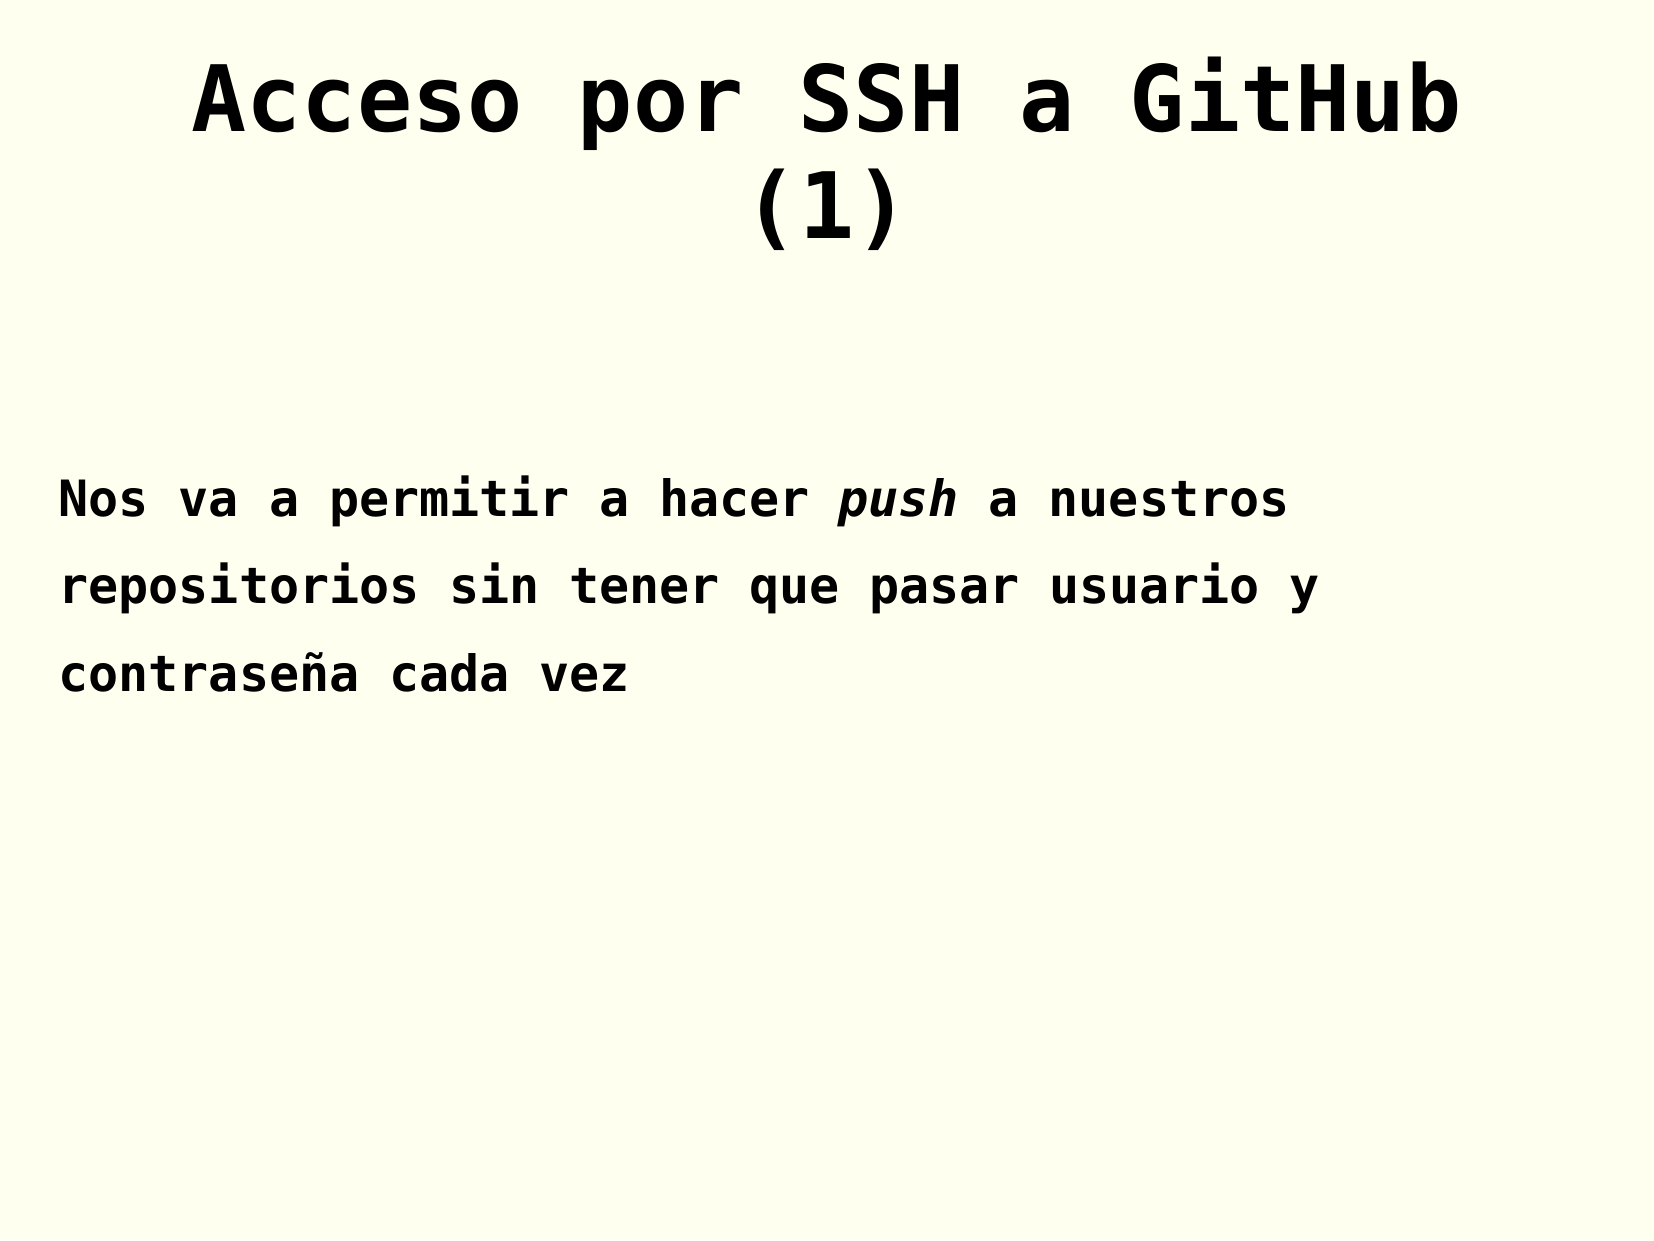

# Acceso por SSH a GitHub (1)
Nos va a permitir a hacer push a nuestros repositorios sin tener que pasar usuario y contraseña cada vez